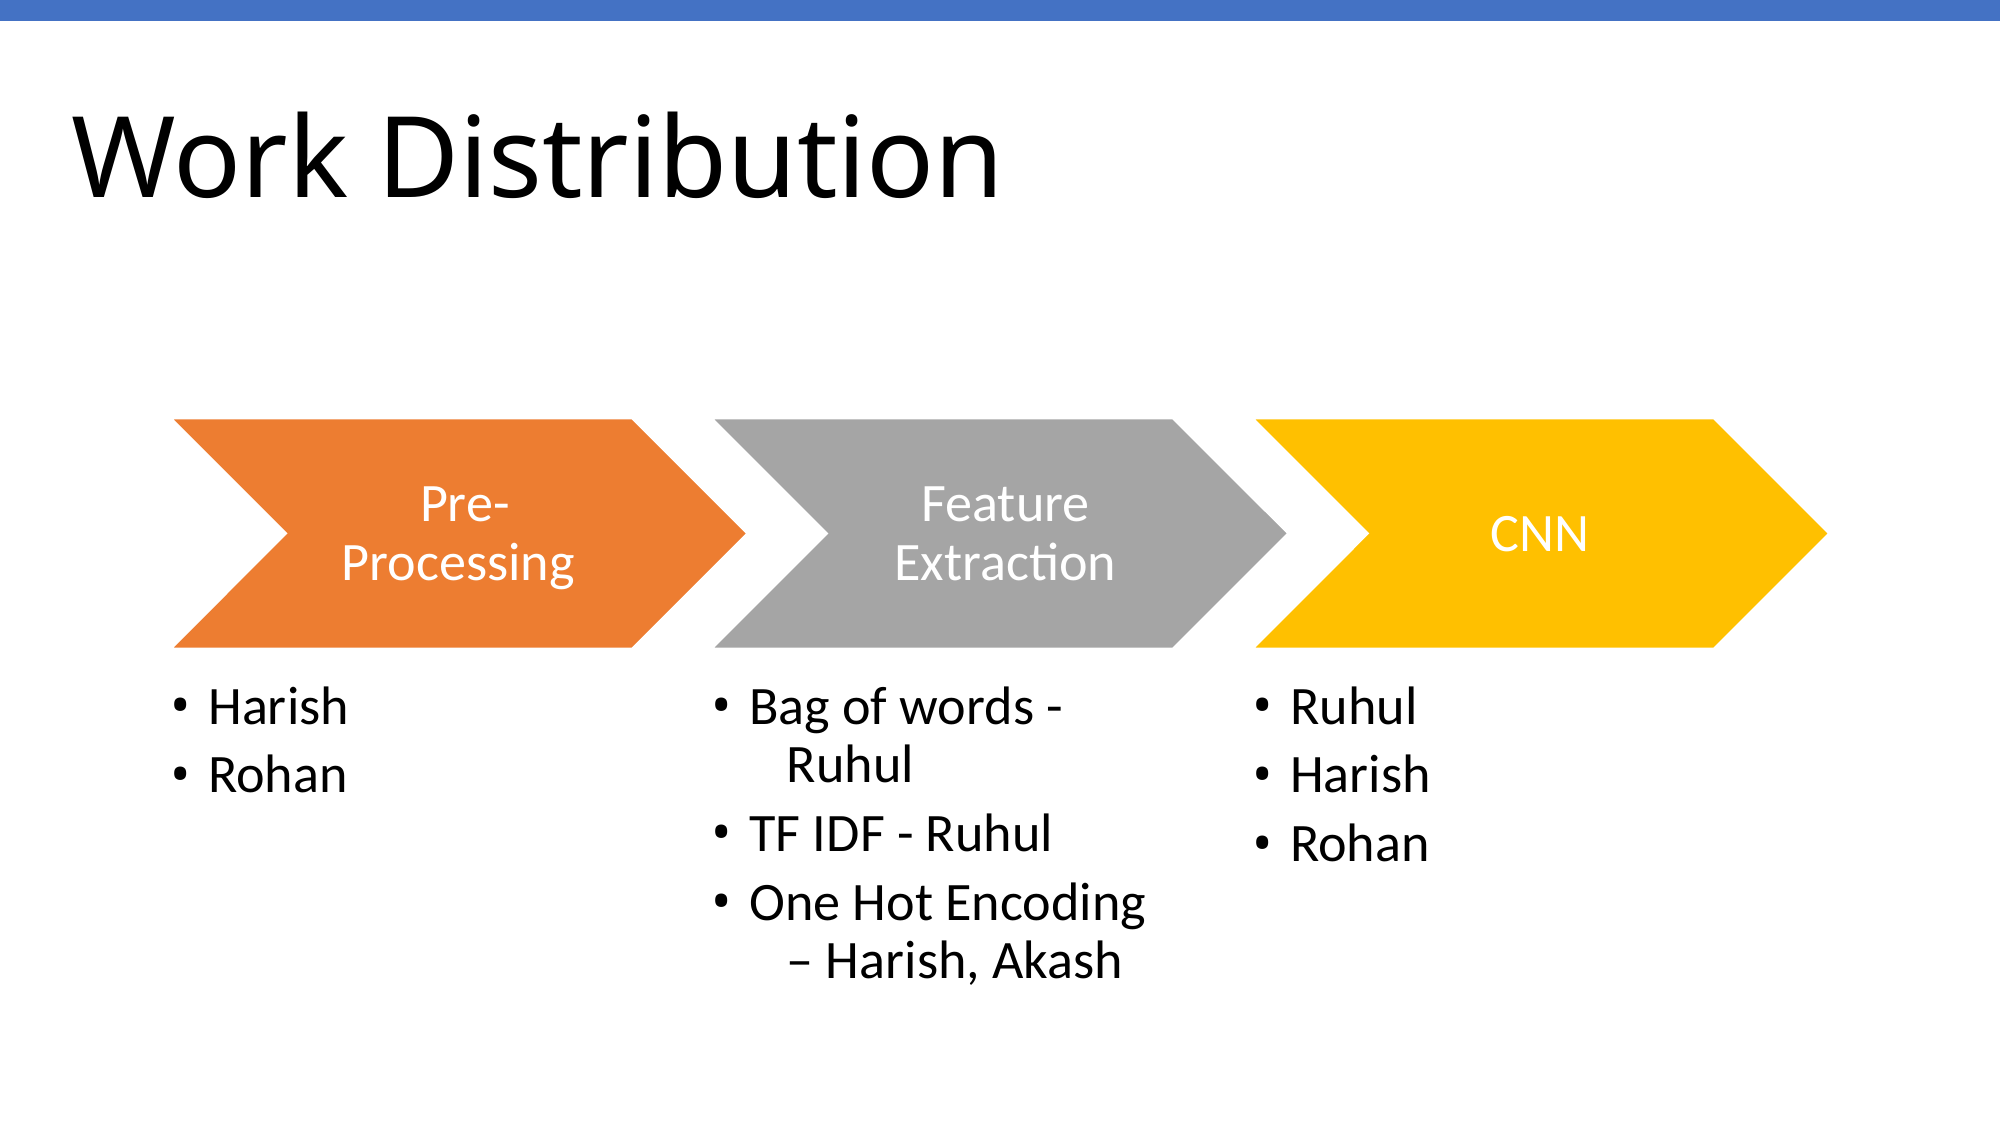

# Work Distribution
Pre-Processing
Feature Extraction
CNN
Harish
Rohan
Bag of words - Ruhul
TF IDF - Ruhul
One Hot Encoding – Harish, Akash
Ruhul
Harish
Rohan